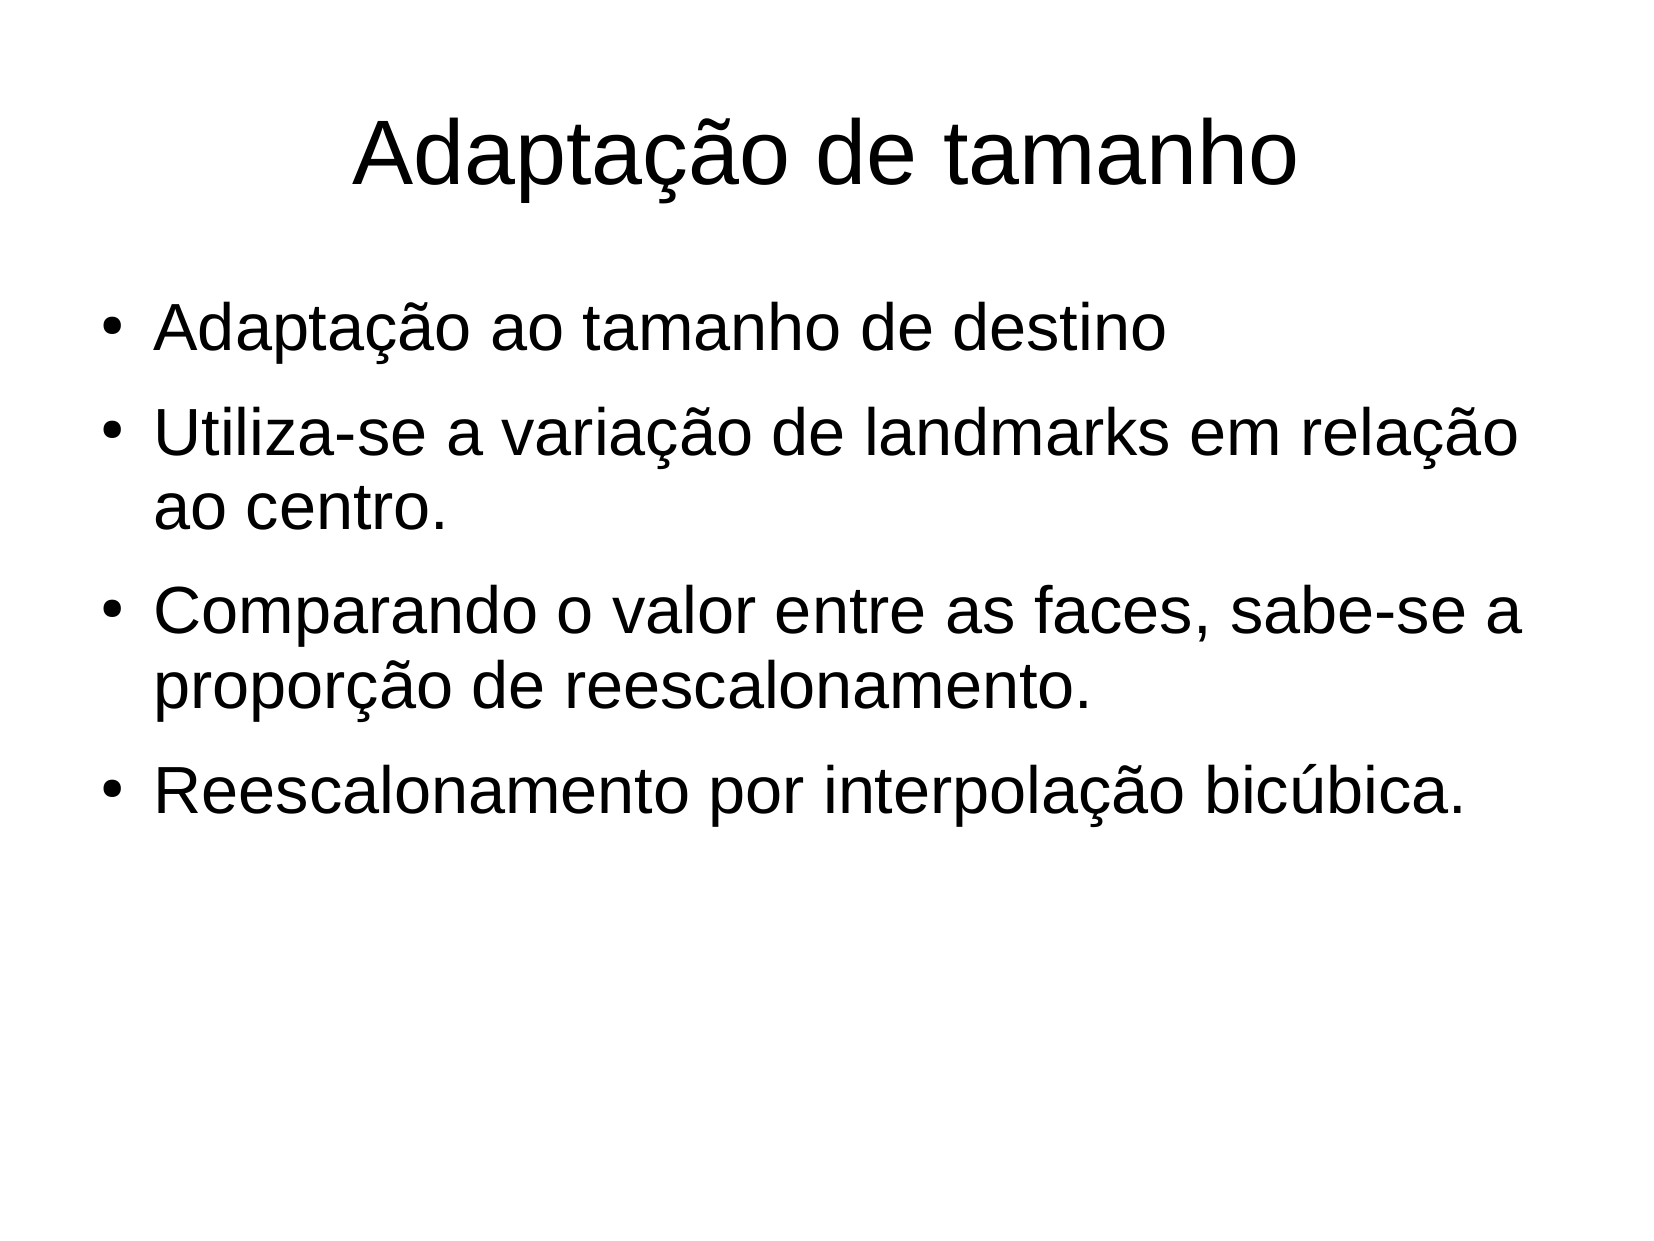

# Adaptação de tamanho
Adaptação ao tamanho de destino
Utiliza-se a variação de landmarks em relação ao centro.
Comparando o valor entre as faces, sabe-se a proporção de reescalonamento.
Reescalonamento por interpolação bicúbica.